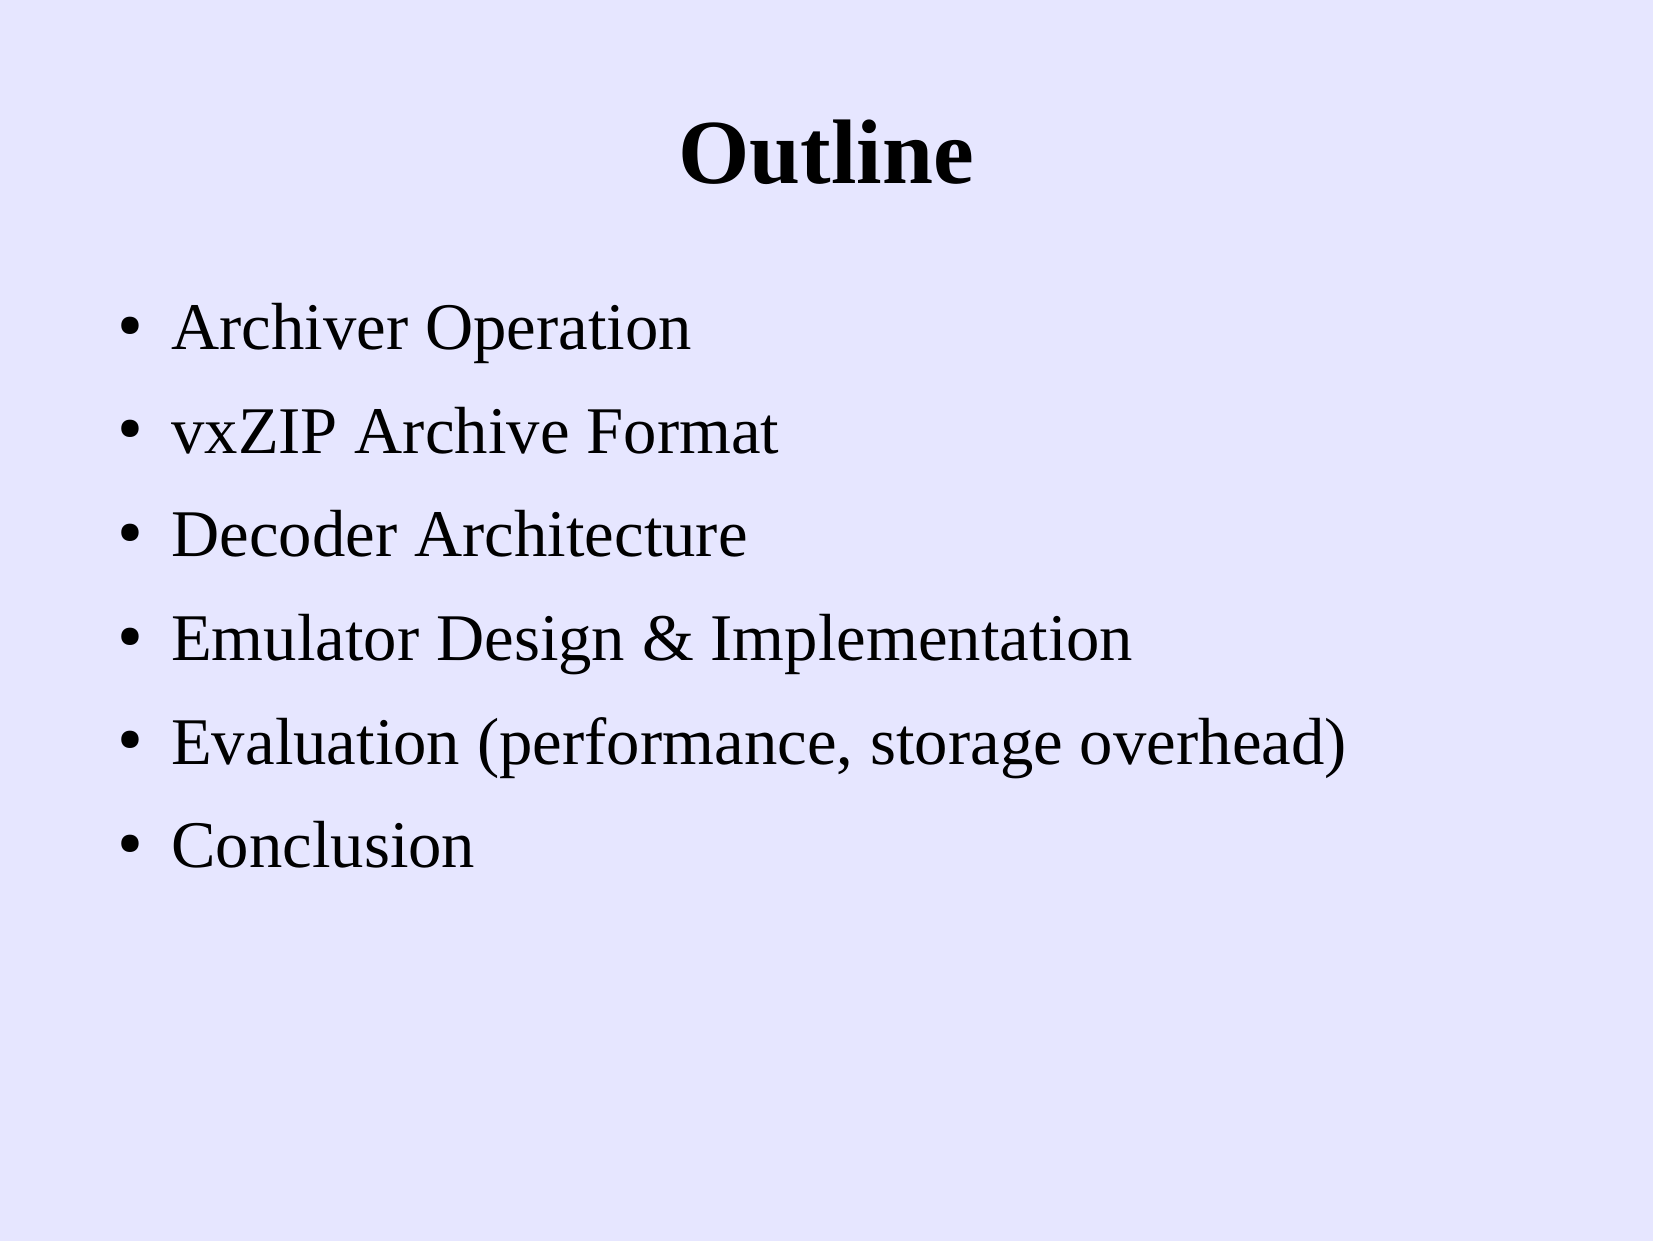

# Outline
Archiver Operation
vxZIP Archive Format
Decoder Architecture
Emulator Design & Implementation
Evaluation (performance, storage overhead)
Conclusion